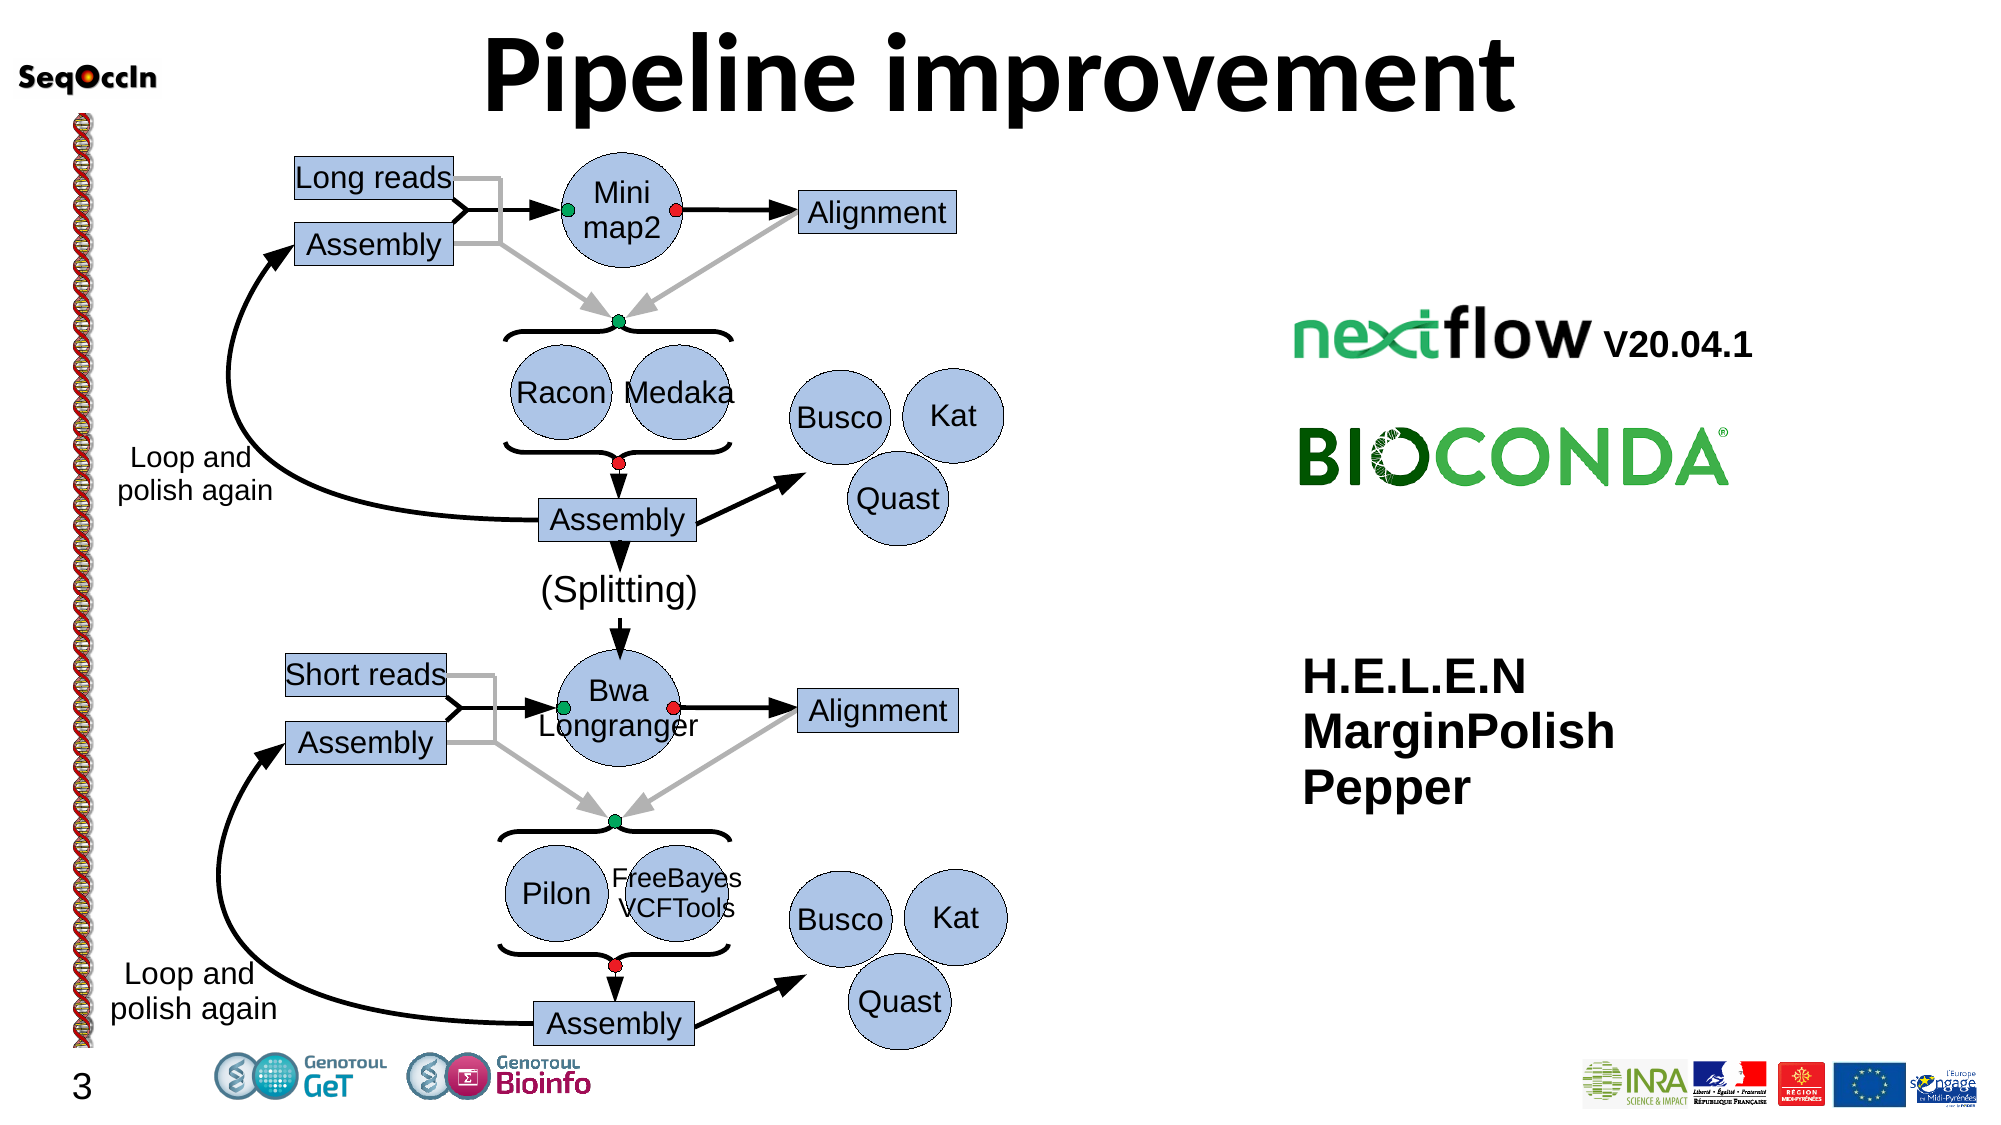

# Pipeline improvement
Mini
map2
Long reads
Alignment
Assembly
V20.04.1
Racon
Medaka
Kat
Busco
Loop and
polish again
Quast
Assembly
(Splitting)
H.E.L.E.N
MarginPolish
Pepper
Bwa
Longranger
Short reads
Alignment
Assembly
Pilon
FreeBayes
VCFTools
Kat
Busco
Loop and
polish again
Quast
Assembly